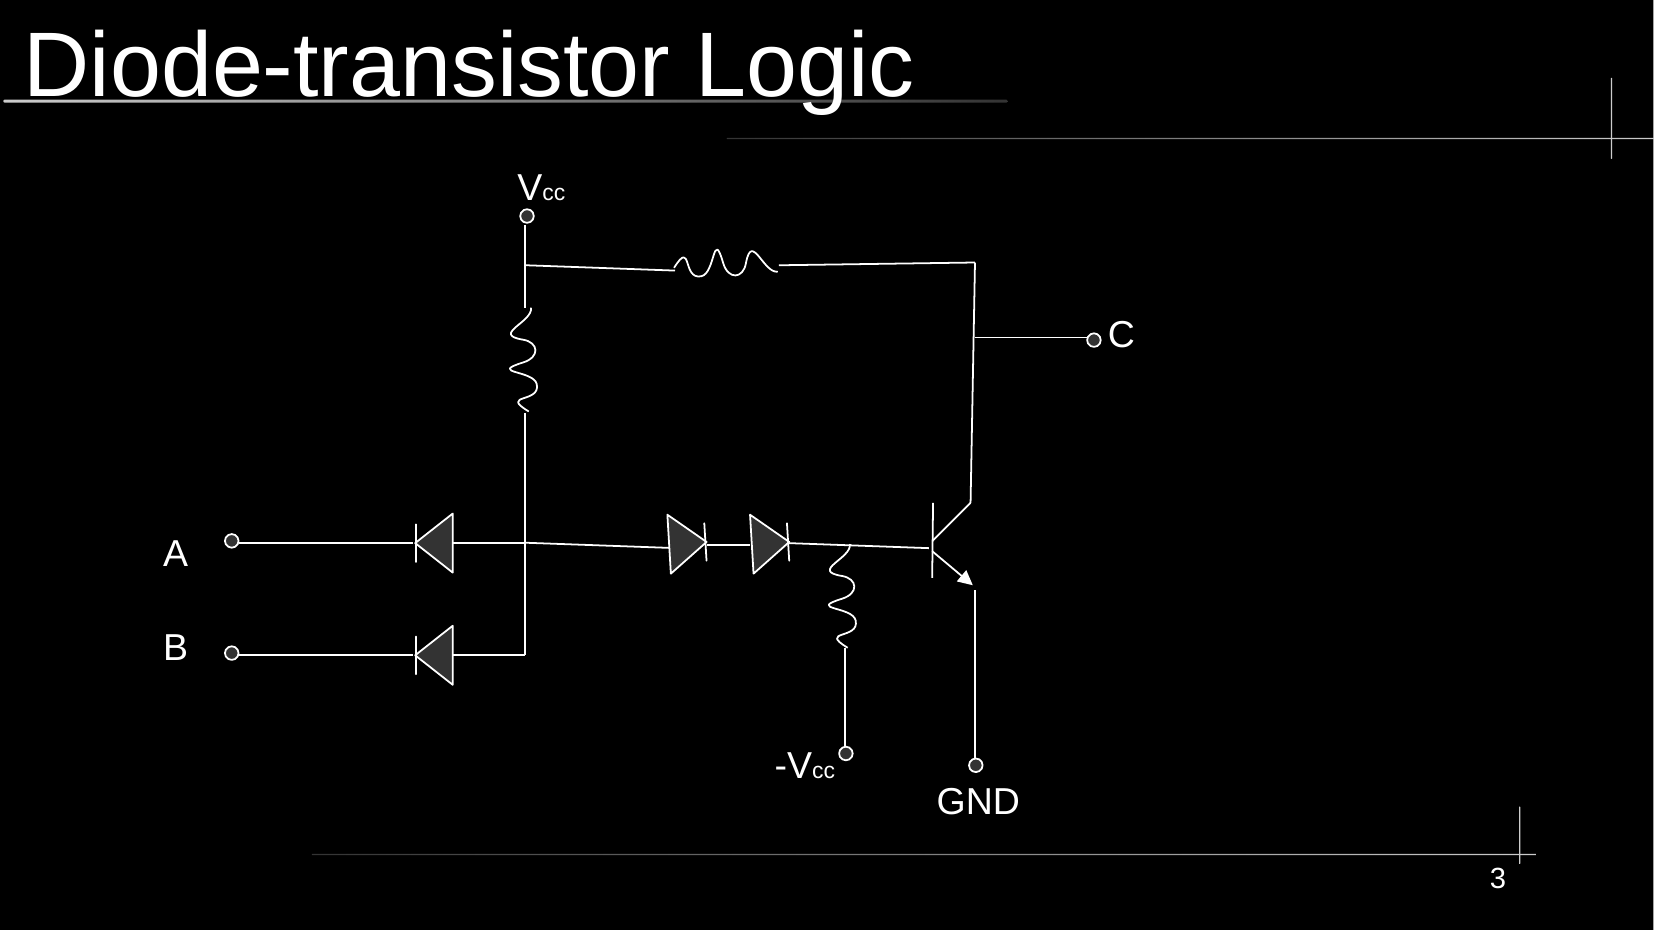

# Diode-transistor Logic
Vcc
C
A
B
-Vcc
GND
3